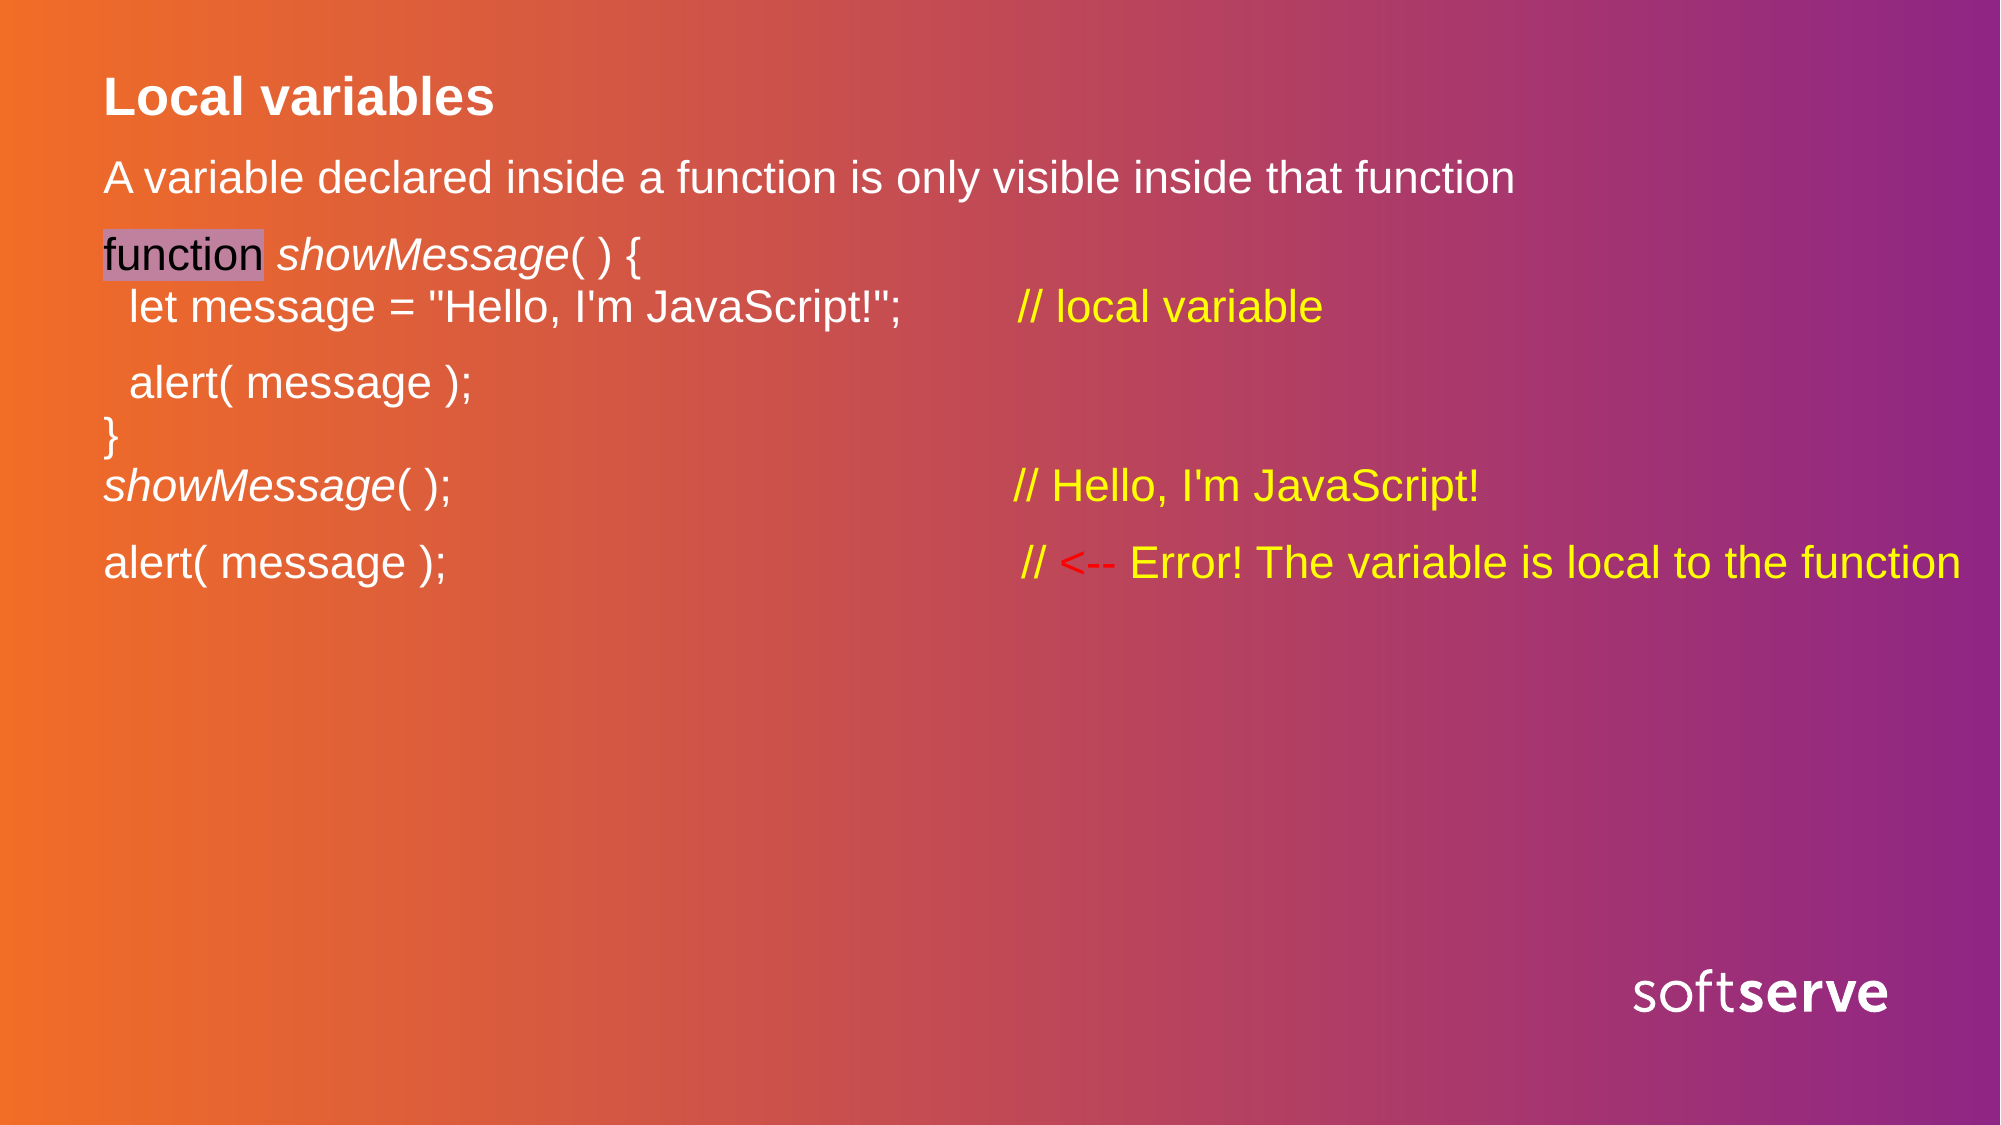

Local variables
A variable declared inside a function is only visible inside that function
function showMessage( ) {
 let message = "Hello, I'm JavaScript!"; // local variable
 alert( message );
}
showMessage( ); // Hello, I'm JavaScript!
alert( message ); // <-- Error! The variable is local to the function